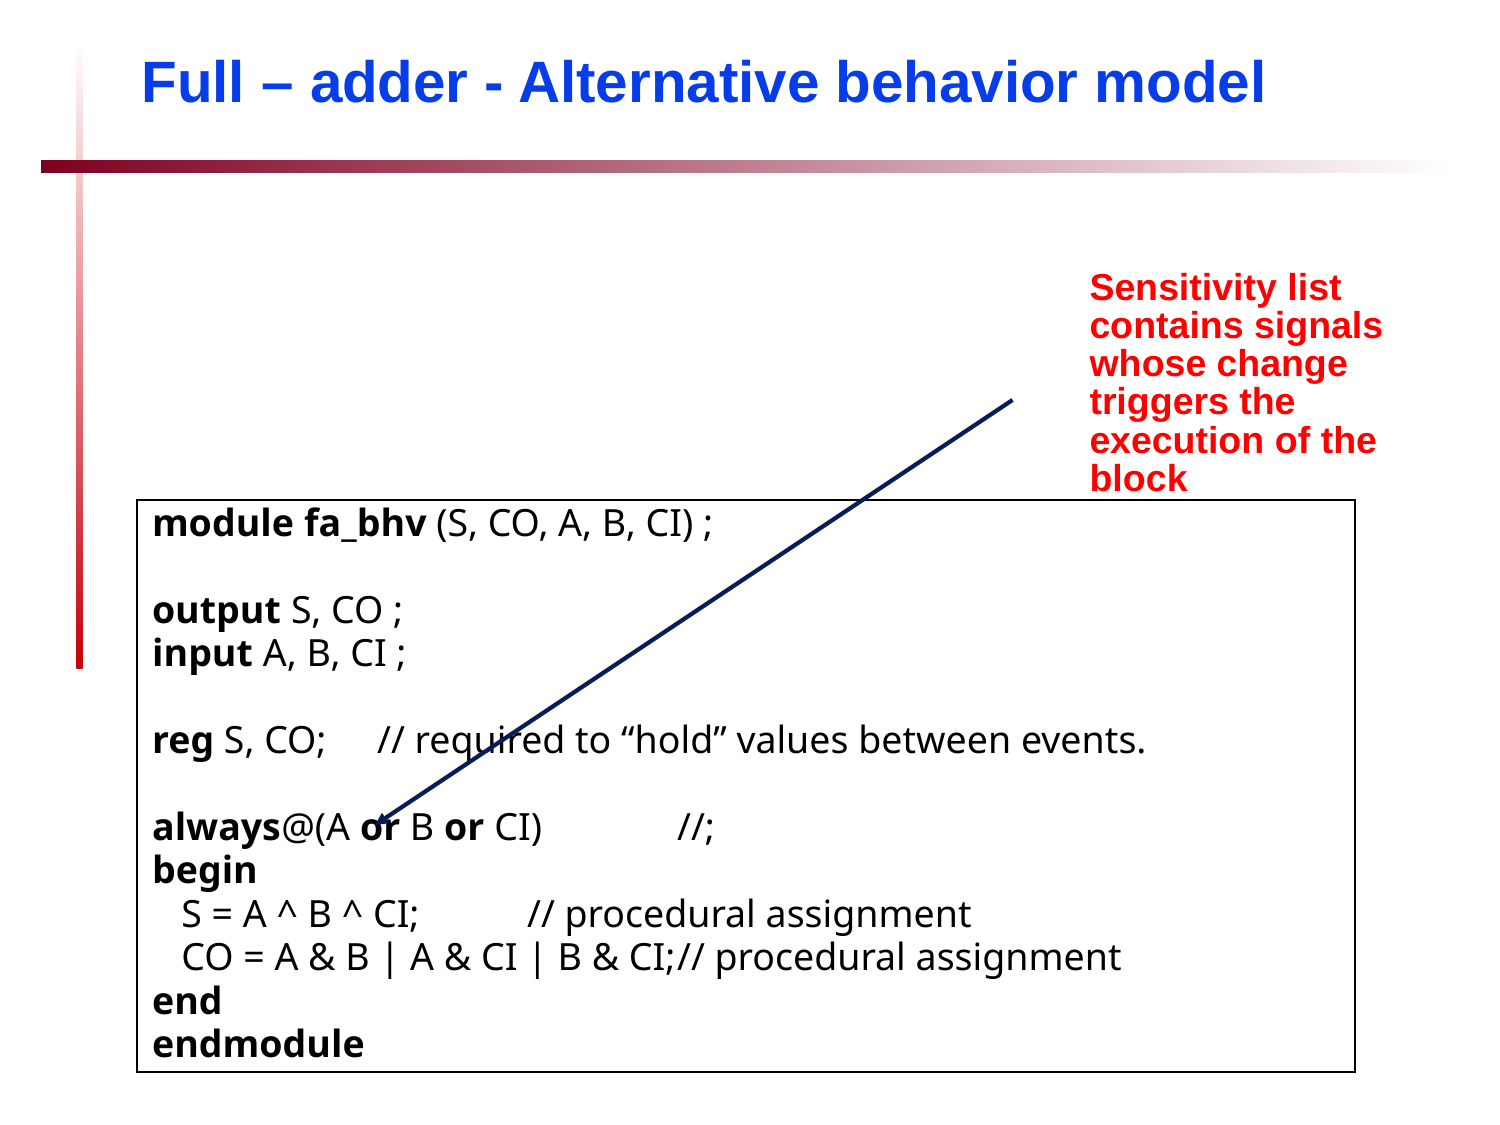

# Full – adder - Alternative behavior model
Sensitivity list contains signals whose change triggers the execution of the block
module fa_bhv (S, CO, A, B, CI) ;
output S, CO ;
input A, B, CI ;
reg S, CO;	// required to “hold” values between events.
always@(A or B or CI) 		//;
begin
 S = A ^ B ^ CI;		// procedural assignment
 CO = A & B | A & CI | B & CI;	// procedural assignment
end
endmodule